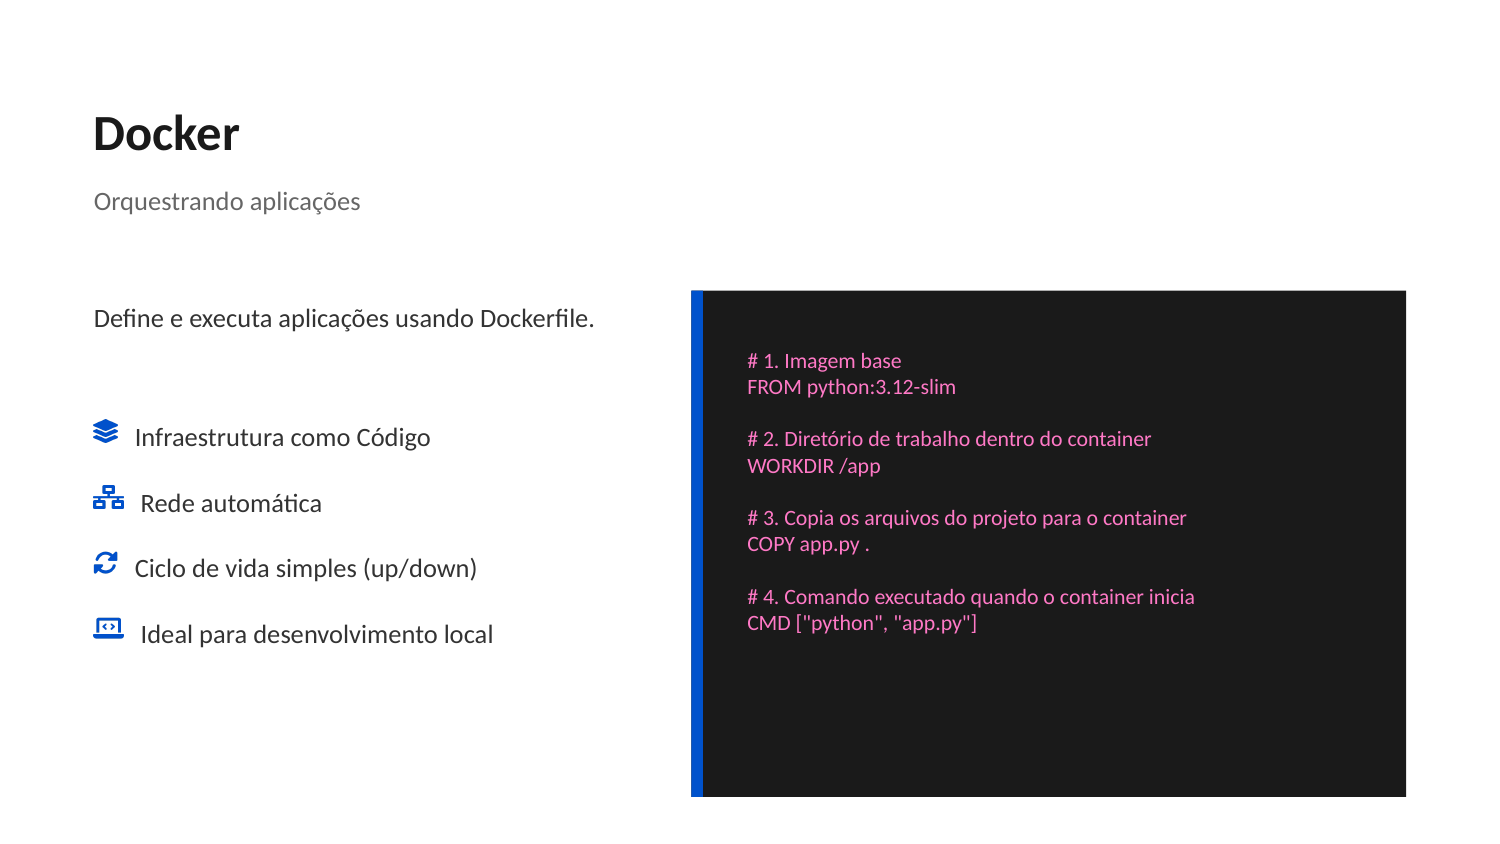

Docker
Orquestrando aplicações
Define e executa aplicações usando Dockerfile.
# 1. Imagem base
FROM python:3.12-slim
# 2. Diretório de trabalho dentro do container
WORKDIR /app
# 3. Copia os arquivos do projeto para o container
COPY app.py .
# 4. Comando executado quando o container inicia
CMD ["python", "app.py"]
Infraestrutura como Código
Rede automática
Ciclo de vida simples (up/down)
Ideal para desenvolvimento local